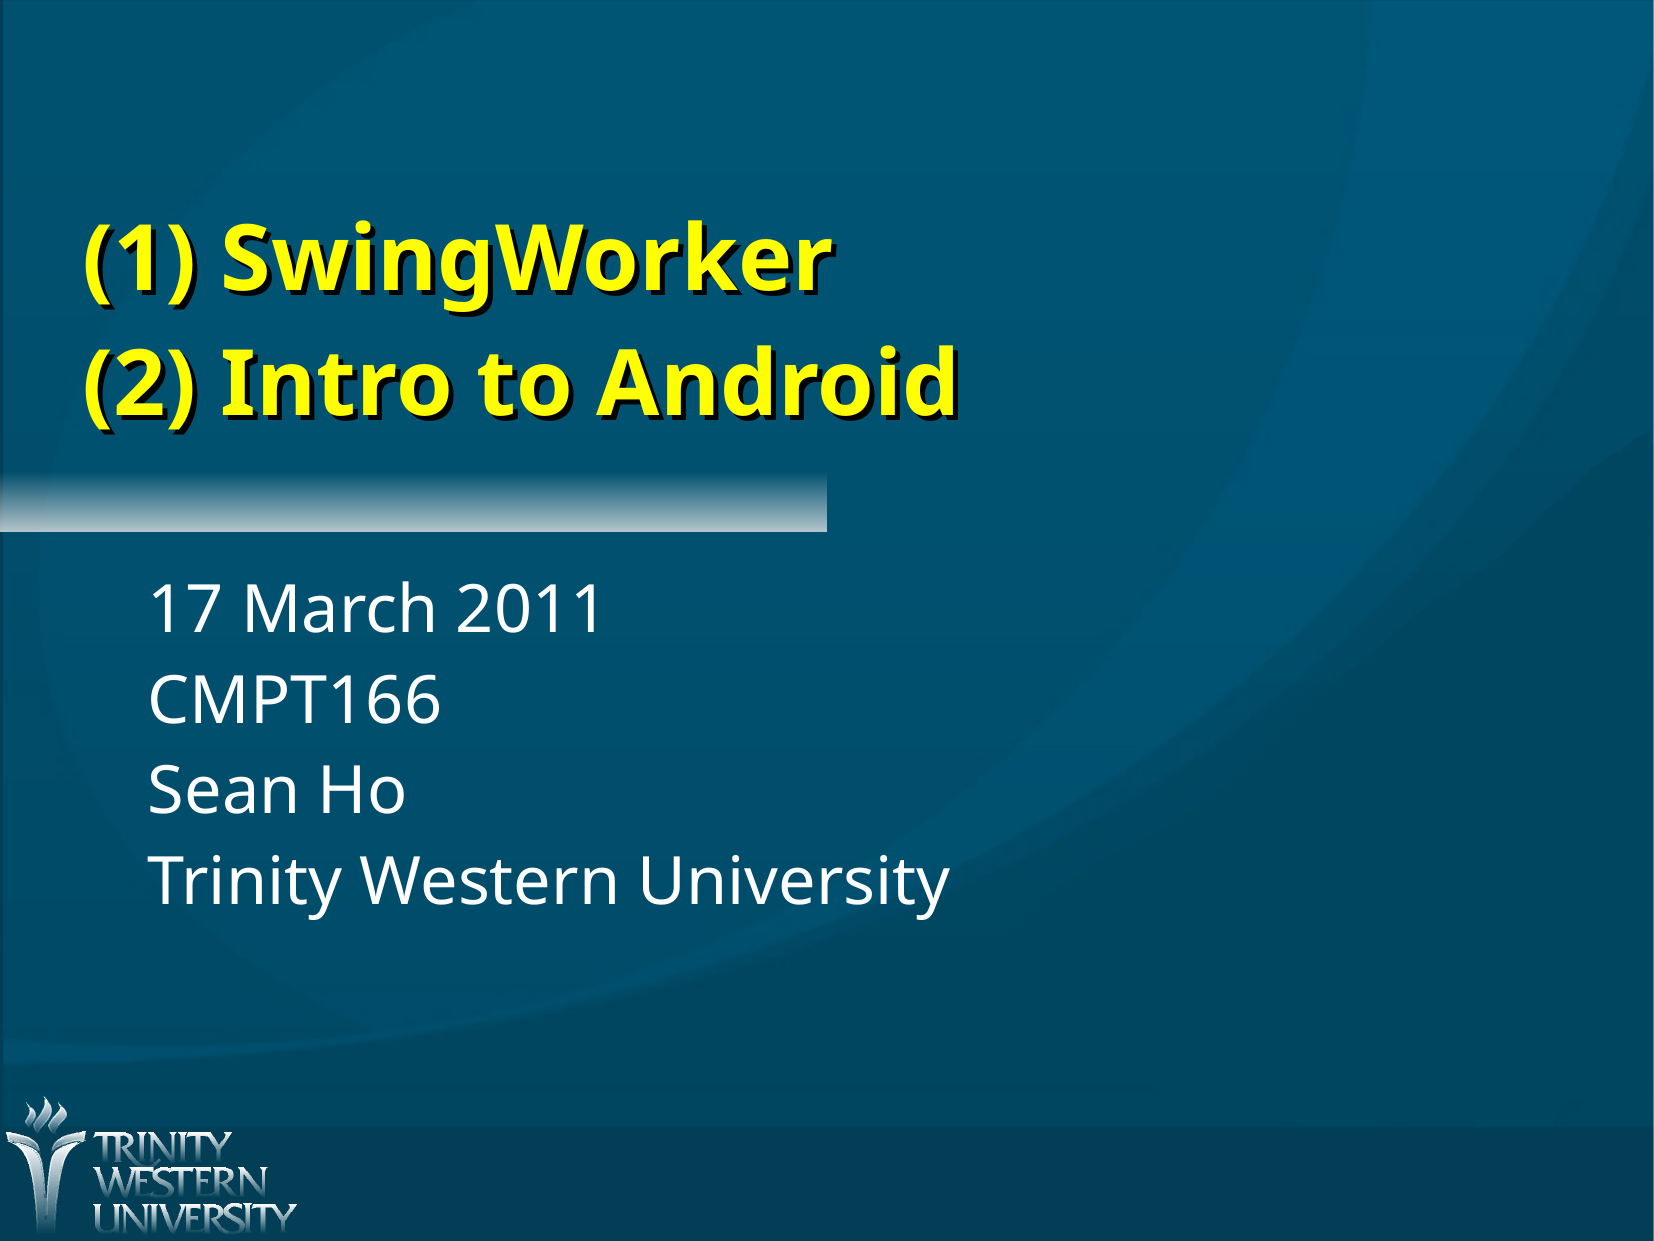

# (1) SwingWorker (2) Intro to Android
17 March 2011
CMPT166
Sean Ho
Trinity Western University